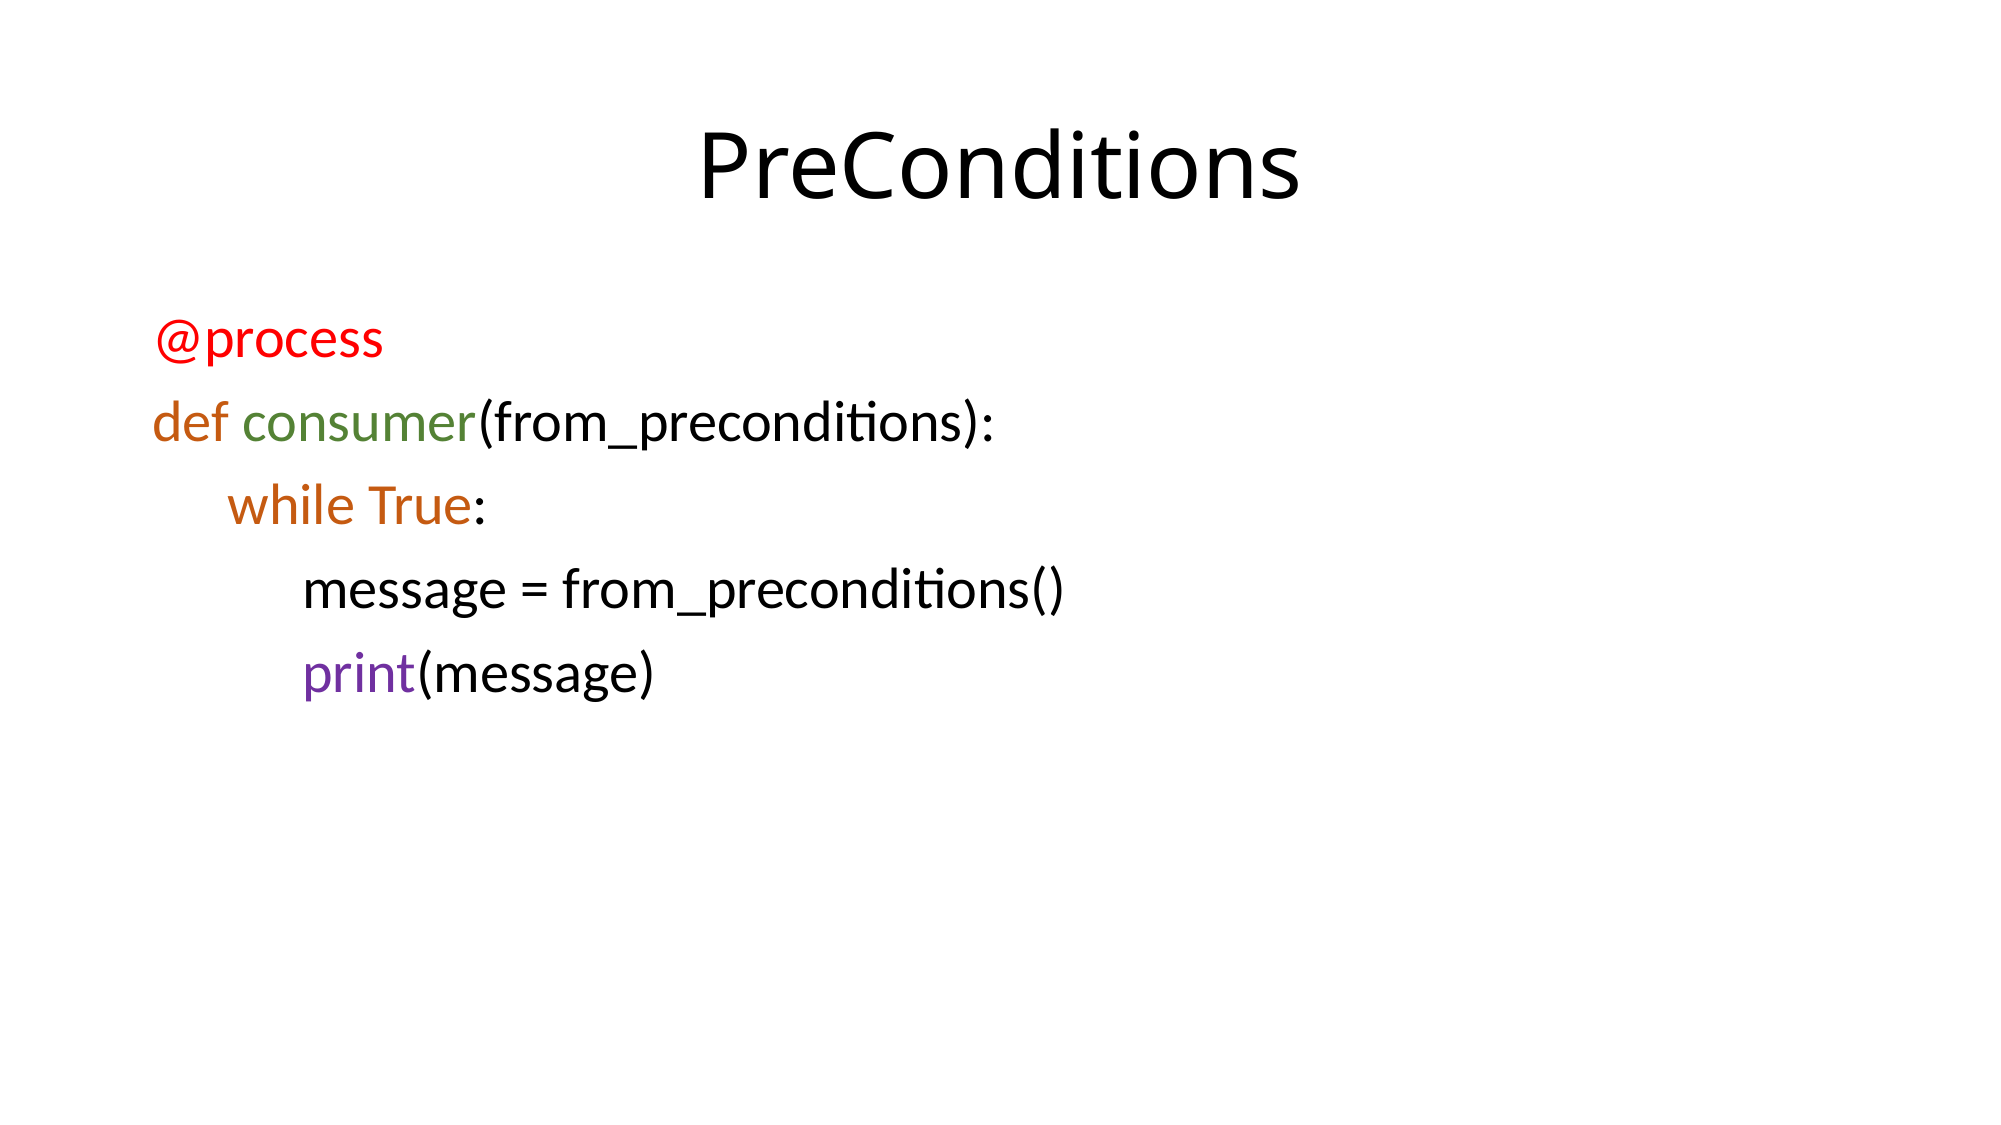

# PreConditions
@process
def consumer(from_preconditions):
	while True:
		message = from_preconditions()
		print(message)